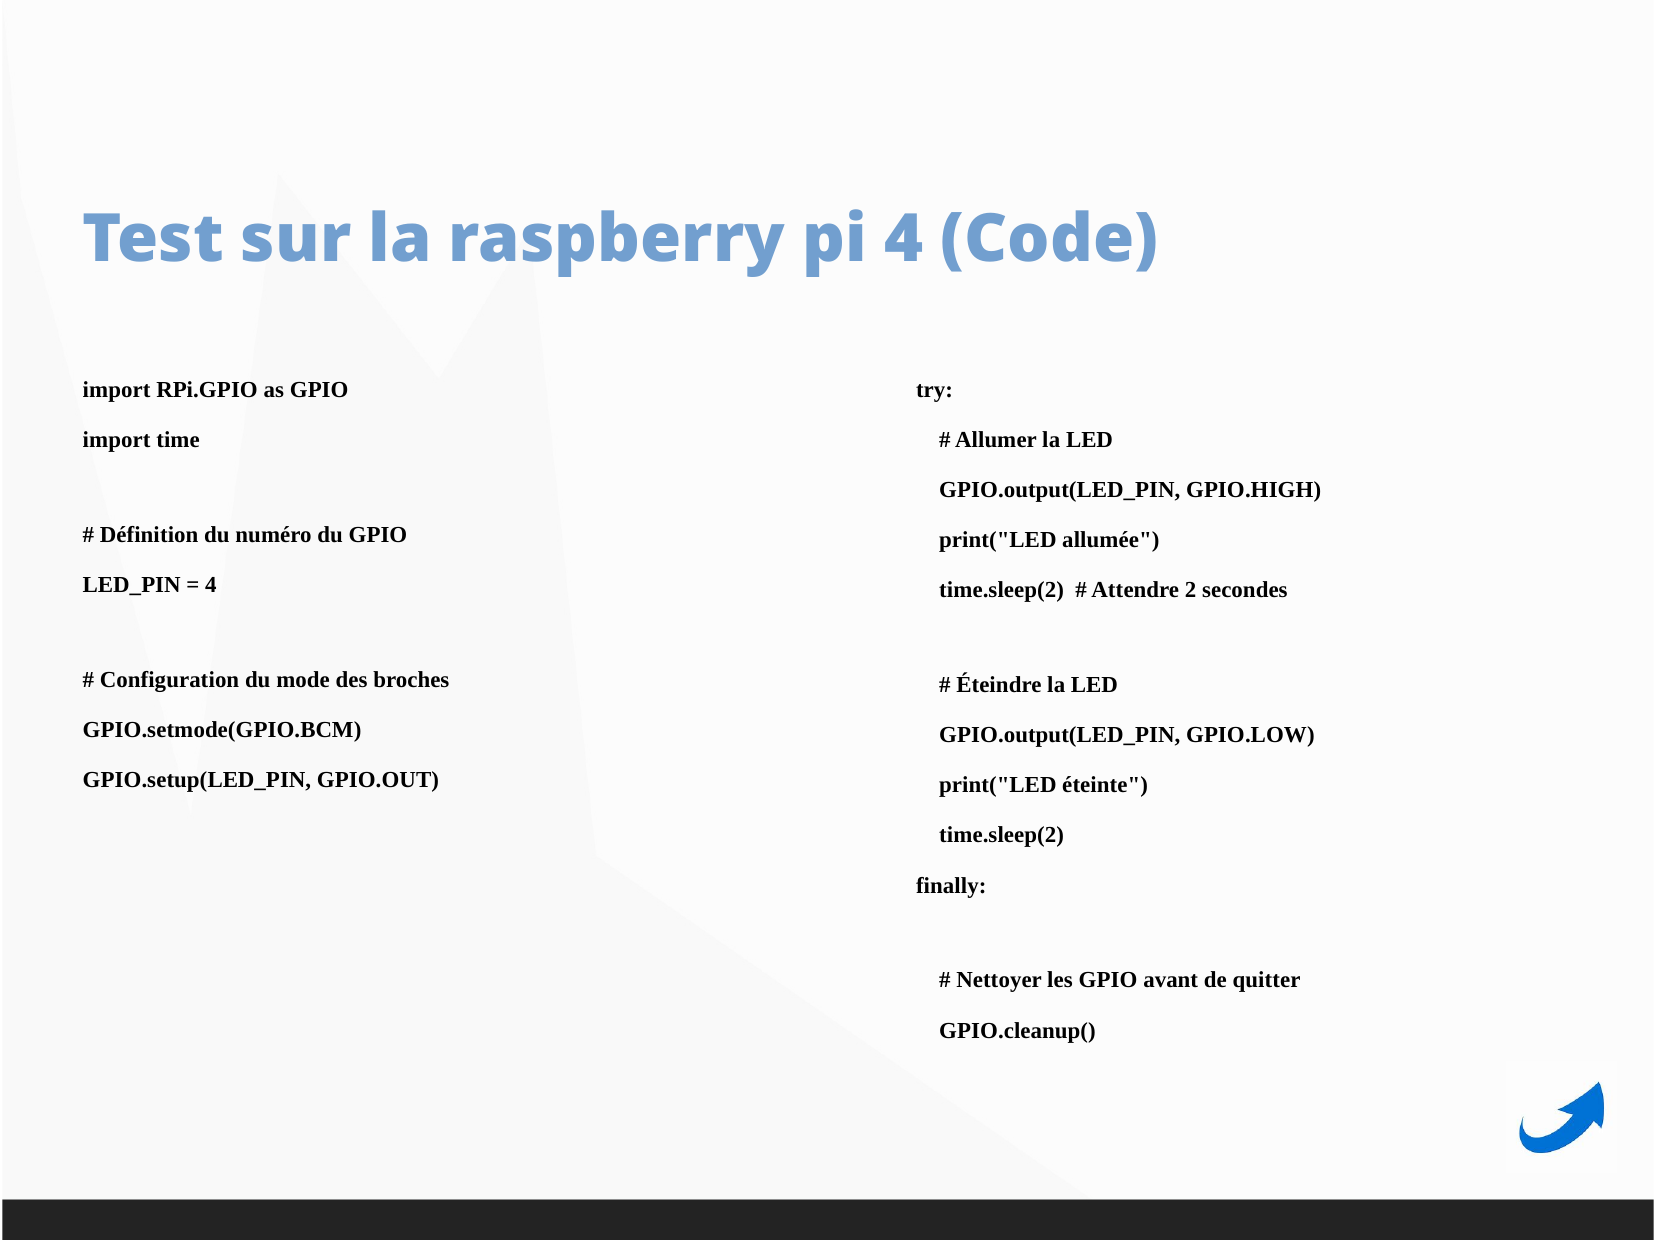

# Test sur la raspberry pi 4 (Code)
import RPi.GPIO as GPIO
import time
# Définition du numéro du GPIO
LED_PIN = 4
# Configuration du mode des broches
GPIO.setmode(GPIO.BCM)
GPIO.setup(LED_PIN, GPIO.OUT)
try:
 # Allumer la LED
 GPIO.output(LED_PIN, GPIO.HIGH)
 print("LED allumée")
 time.sleep(2) # Attendre 2 secondes
 # Éteindre la LED
 GPIO.output(LED_PIN, GPIO.LOW)
 print("LED éteinte")
 time.sleep(2)
finally:
 # Nettoyer les GPIO avant de quitter
 GPIO.cleanup()